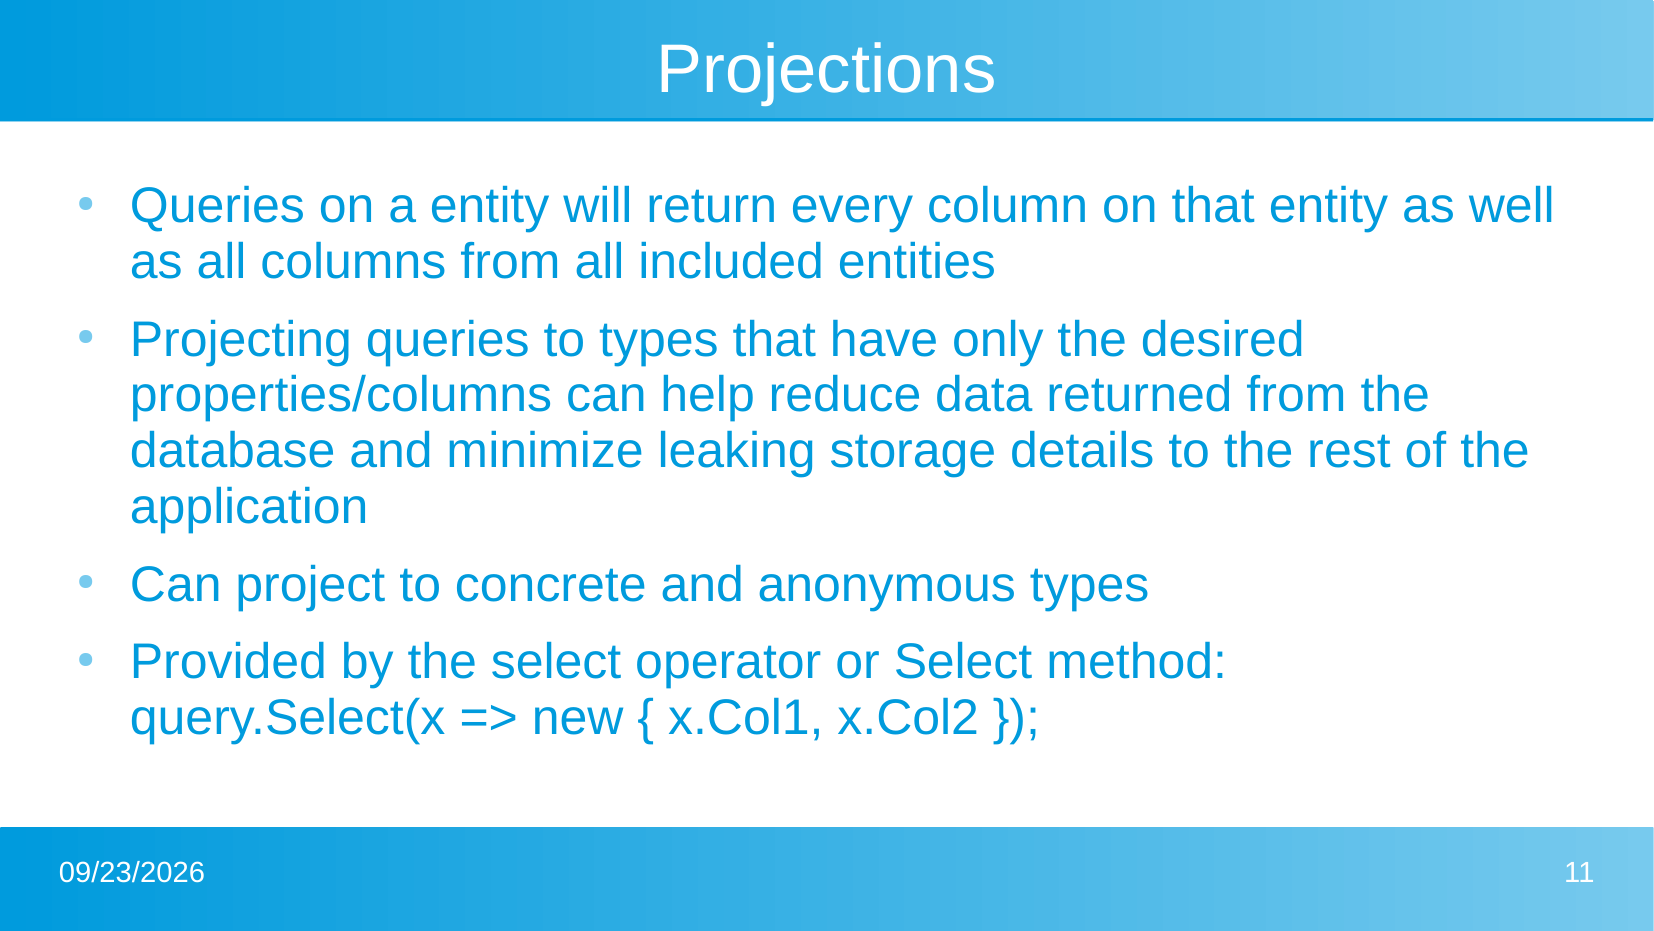

# Projections
Queries on a entity will return every column on that entity as well as all columns from all included entities
Projecting queries to types that have only the desired properties/columns can help reduce data returned from the database and minimize leaking storage details to the rest of the application
Can project to concrete and anonymous types
Provided by the select operator or Select method:
query.Select(x => new { x.Col1, x.Col2 });
11